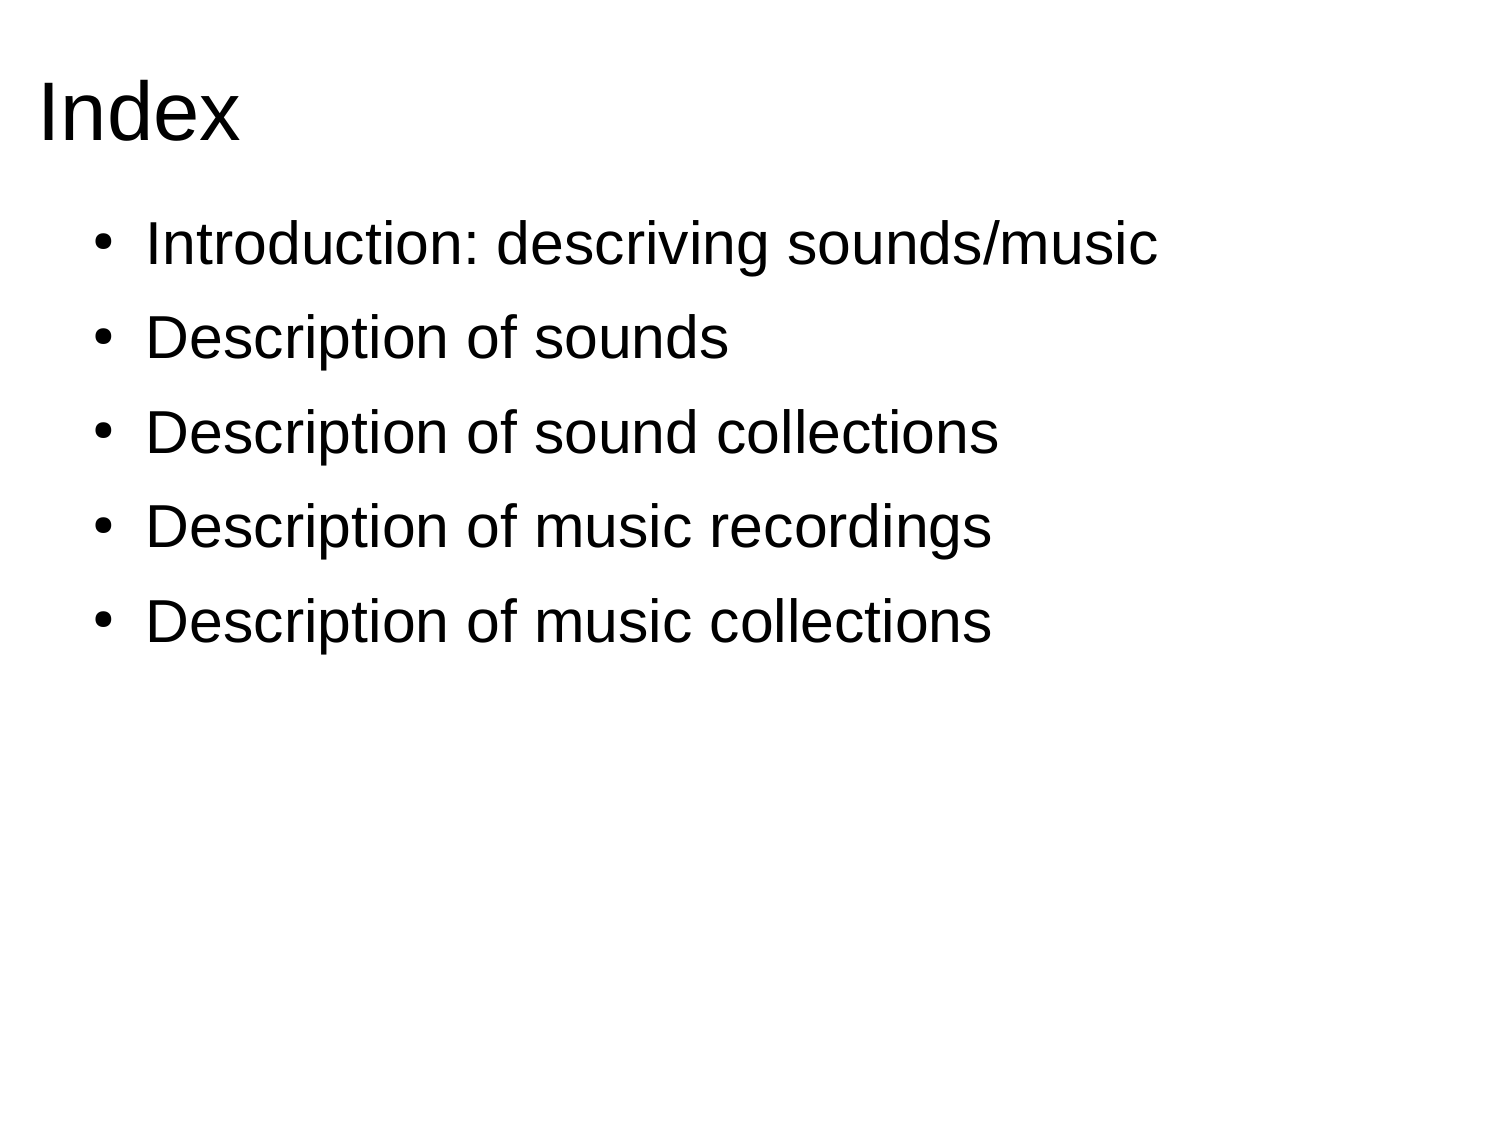

# Index
Introduction: descriving sounds/music
Description of sounds
Description of sound collections
Description of music recordings
Description of music collections